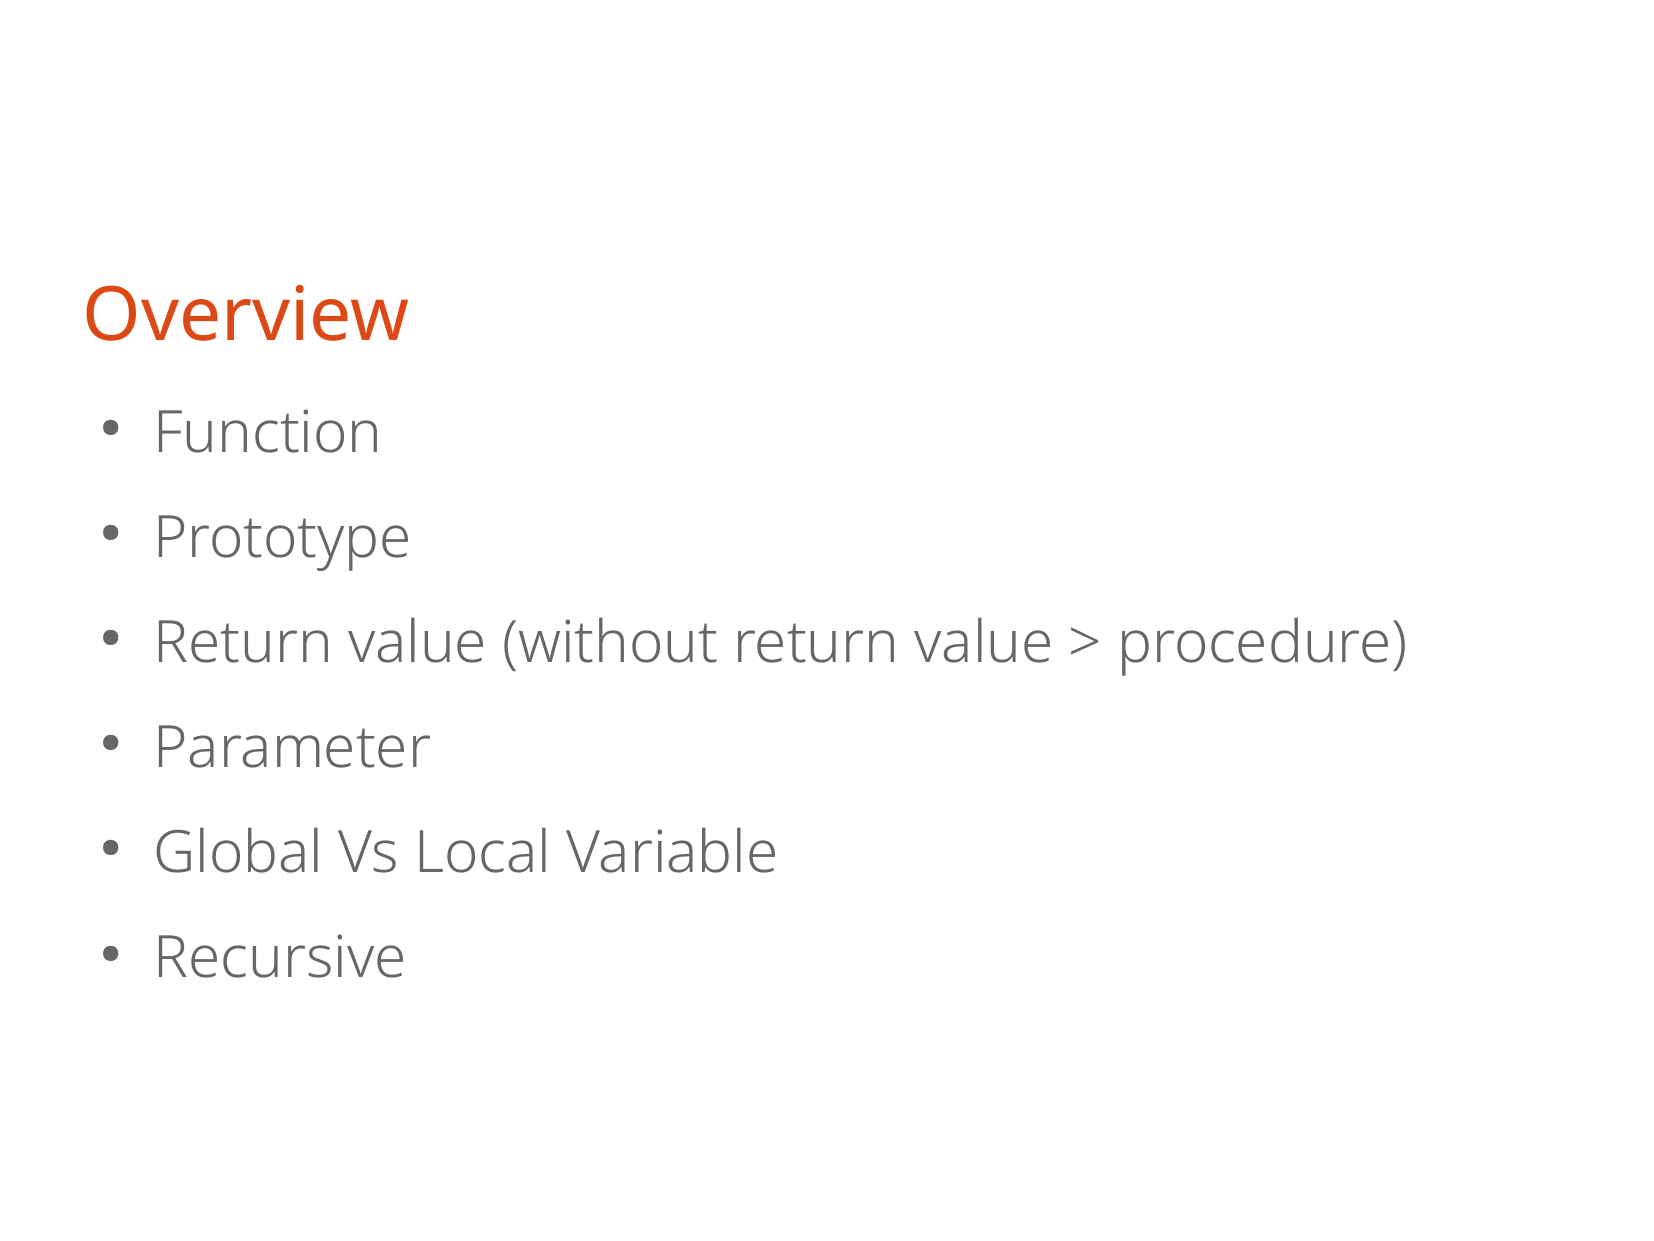

# Overview
Function
Prototype
Return value (without return value > procedure)
Parameter
Global Vs Local Variable
Recursive